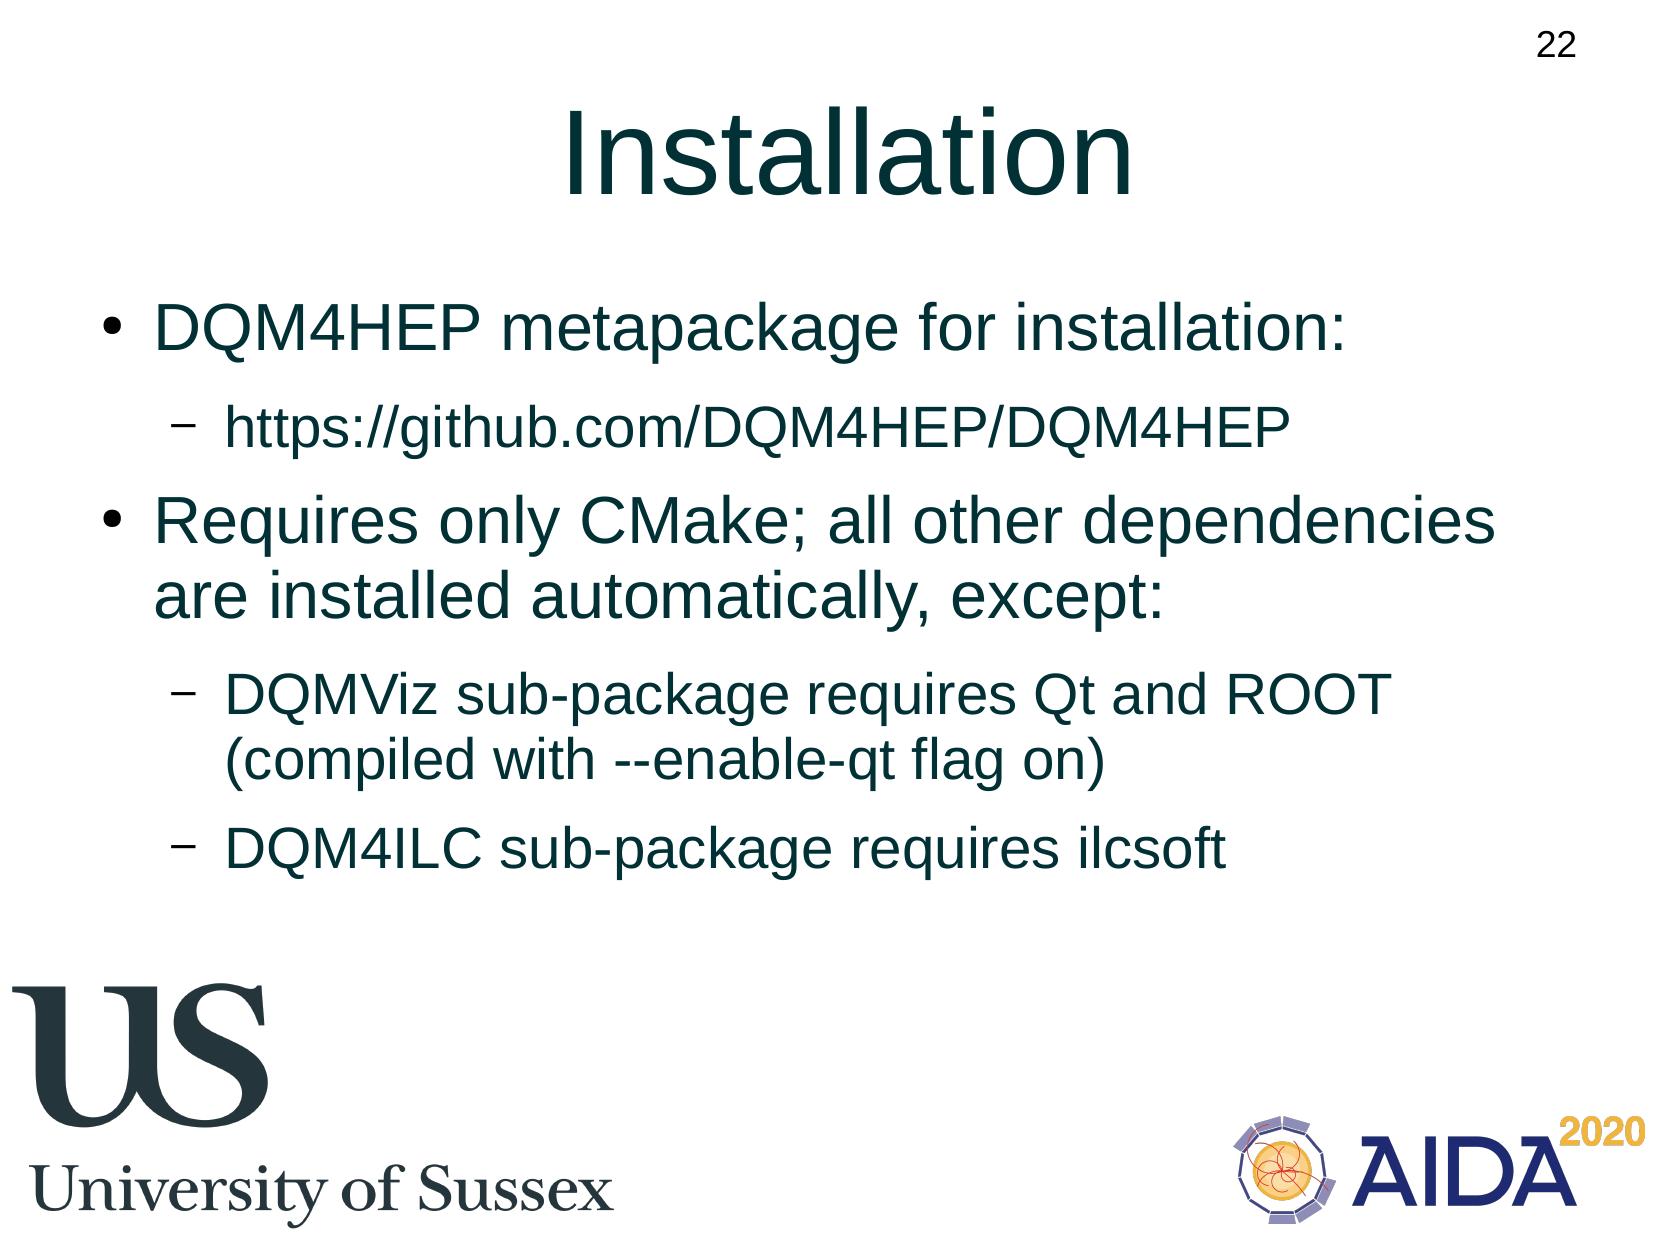

# Installation
DQM4HEP metapackage for installation:
https://github.com/DQM4HEP/DQM4HEP
Requires only CMake; all other dependencies are installed automatically, except:
DQMViz sub-package requires Qt and ROOT (compiled with --enable-qt flag on)
DQM4ILC sub-package requires ilcsoft